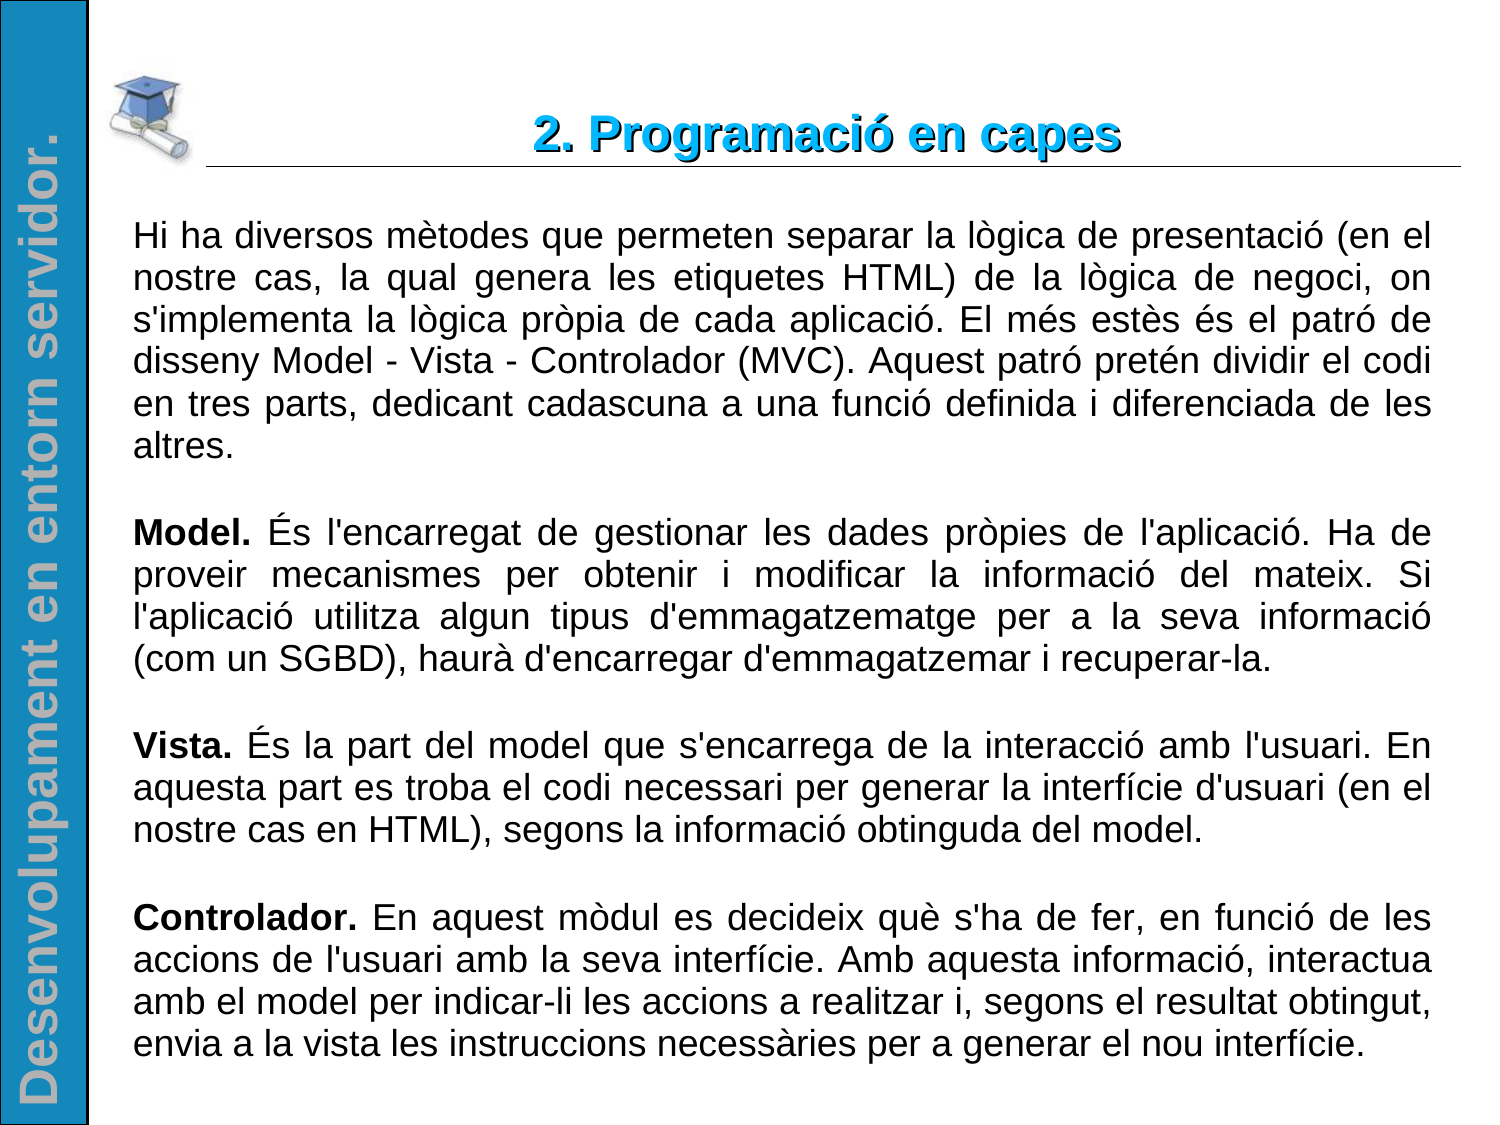

# 2. Programació en capes
Hi ha diversos mètodes que permeten separar la lògica de presentació (en el nostre cas, la qual genera les etiquetes HTML) de la lògica de negoci, on s'implementa la lògica pròpia de cada aplicació. El més estès és el patró de disseny Model - Vista - Controlador (MVC). Aquest patró pretén dividir el codi en tres parts, dedicant cadascuna a una funció definida i diferenciada de les altres.
Model. És l'encarregat de gestionar les dades pròpies de l'aplicació. Ha de proveir mecanismes per obtenir i modificar la informació del mateix. Si l'aplicació utilitza algun tipus d'emmagatzematge per a la seva informació (com un SGBD), haurà d'encarregar d'emmagatzemar i recuperar-la.
Vista. És la part del model que s'encarrega de la interacció amb l'usuari. En aquesta part es troba el codi necessari per generar la interfície d'usuari (en el nostre cas en HTML), segons la informació obtinguda del model.
Controlador. En aquest mòdul es decideix què s'ha de fer, en funció de les accions de l'usuari amb la seva interfície. Amb aquesta informació, interactua amb el model per indicar-li les accions a realitzar i, segons el resultat obtingut, envia a la vista les instruccions necessàries per a generar el nou interfície.